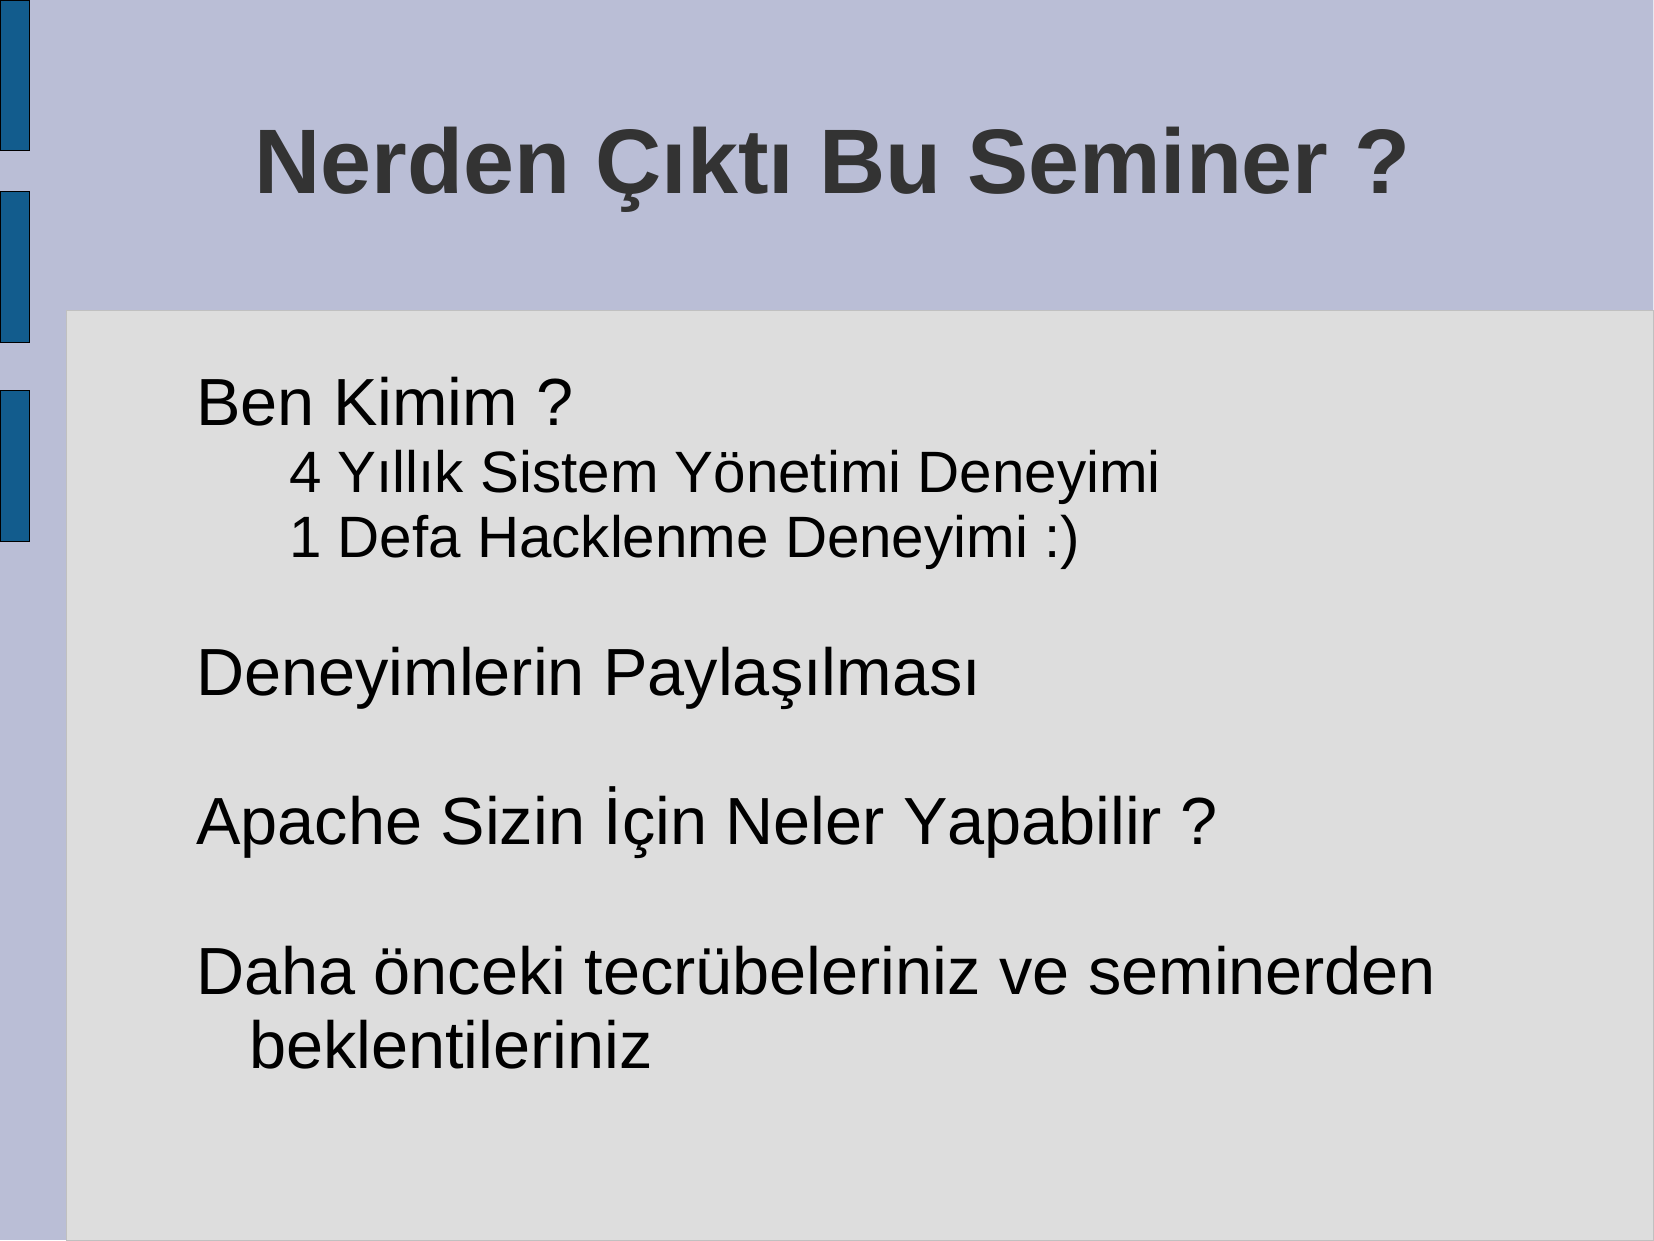

# Nerden Çıktı Bu Seminer ?
Ben Kimim ?
 4 Yıllık Sistem Yönetimi Deneyimi
 1 Defa Hacklenme Deneyimi :)
Deneyimlerin Paylaşılması
Apache Sizin İçin Neler Yapabilir ?
Daha önceki tecrübeleriniz ve seminerden beklentileriniz